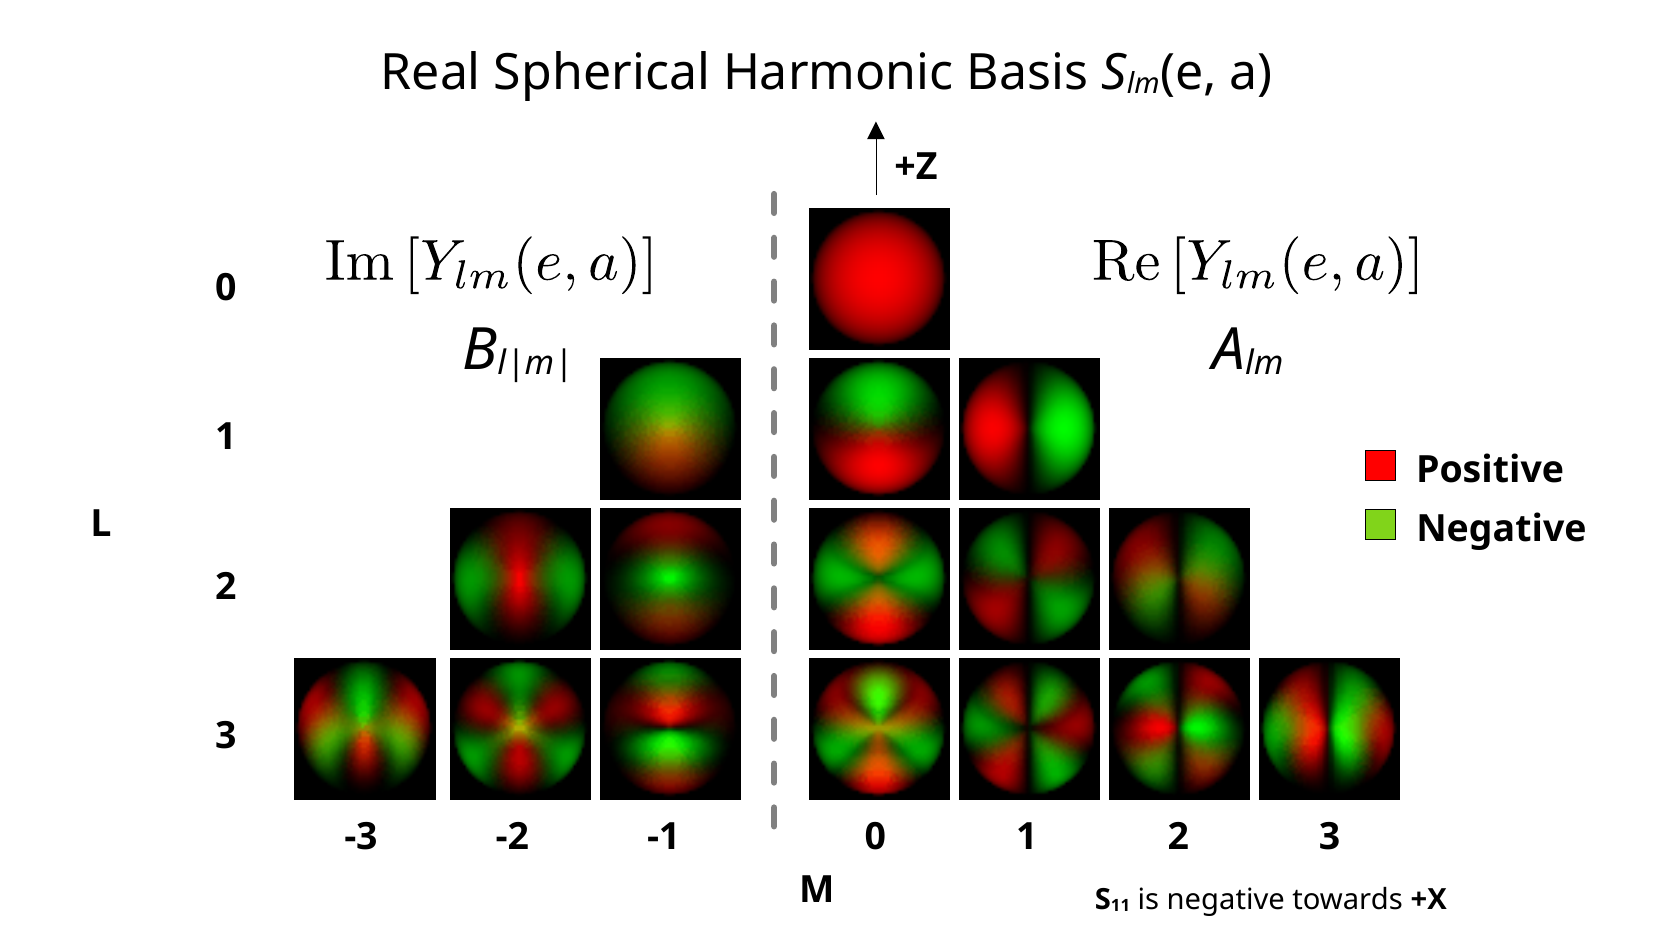

# Real Spherical Harmonic Basis Slm(e, a)
+Z
0
Alm
Bl|m|
1
Positive
L
Negative
2
3
-3
-2
-1
0
1
2
3
M
S11 is negative towards +X